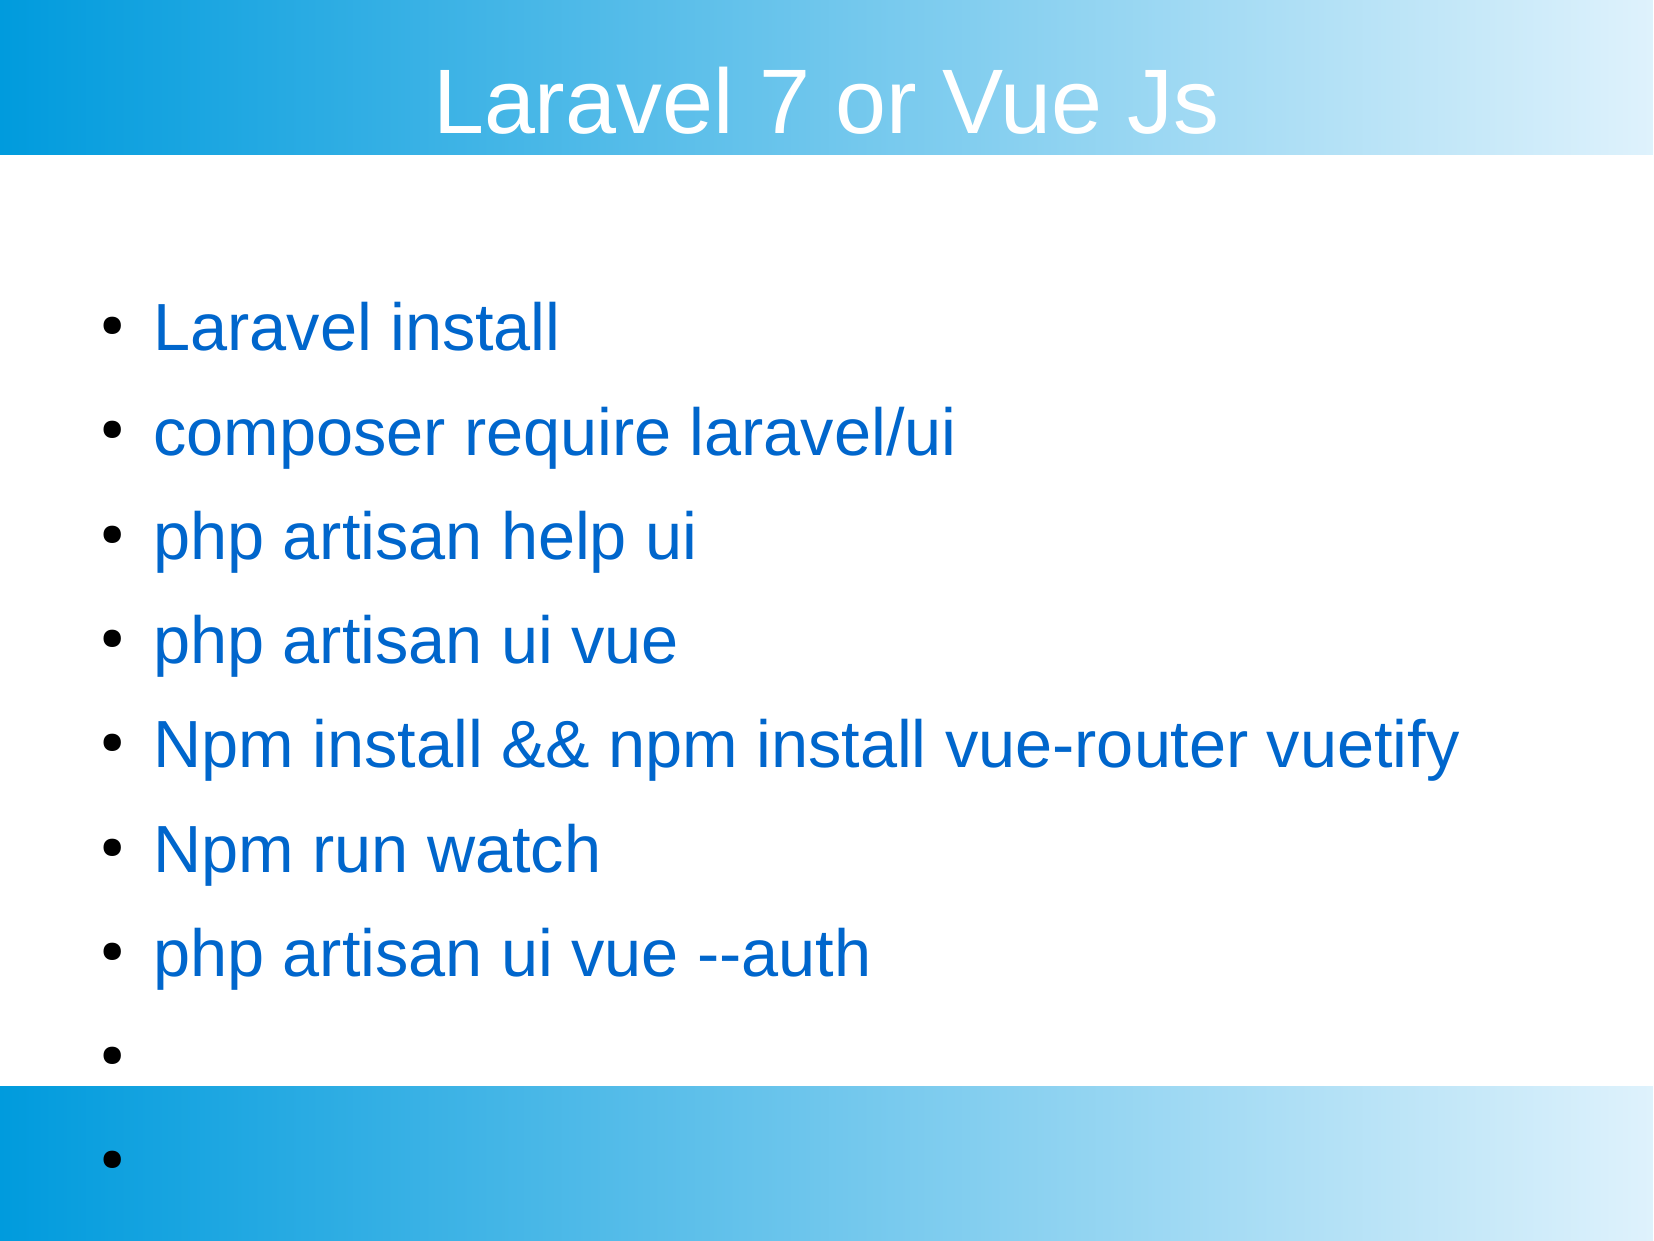

# Laravel 7 or Vue Js
Laravel install
composer require laravel/ui
php artisan help ui
php artisan ui vue
Npm install && npm install vue-router vuetify
Npm run watch
php artisan ui vue --auth